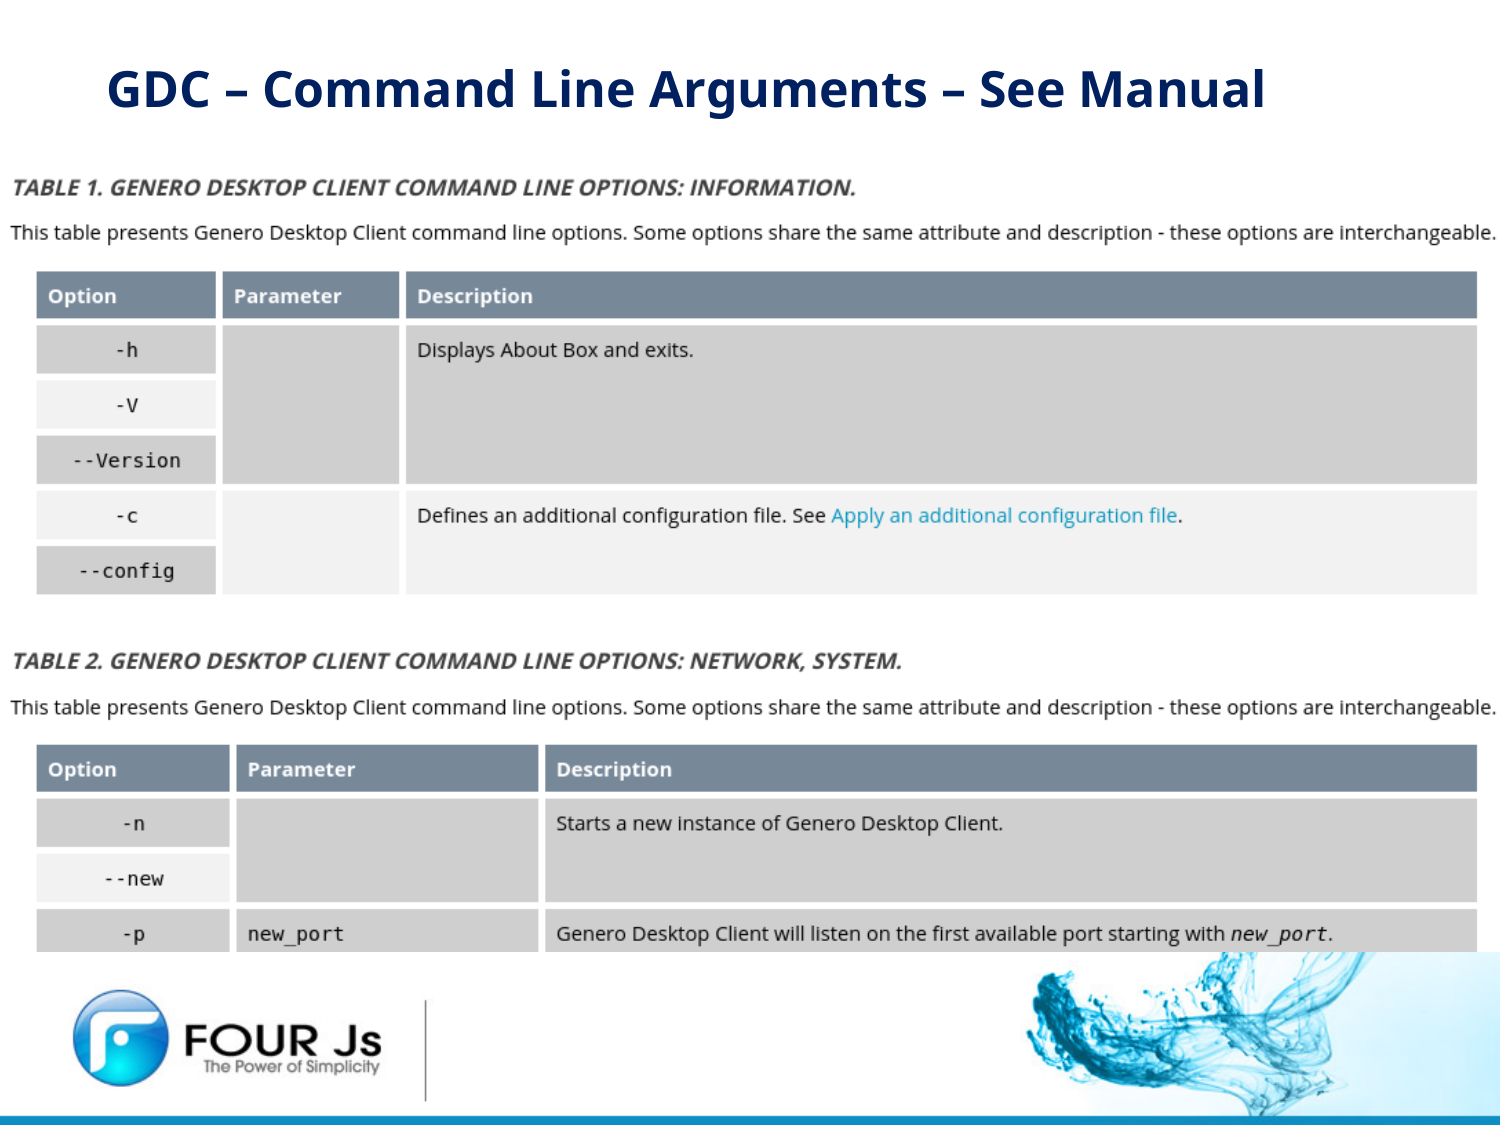

# GDC – Command Line Arguments – See Manual